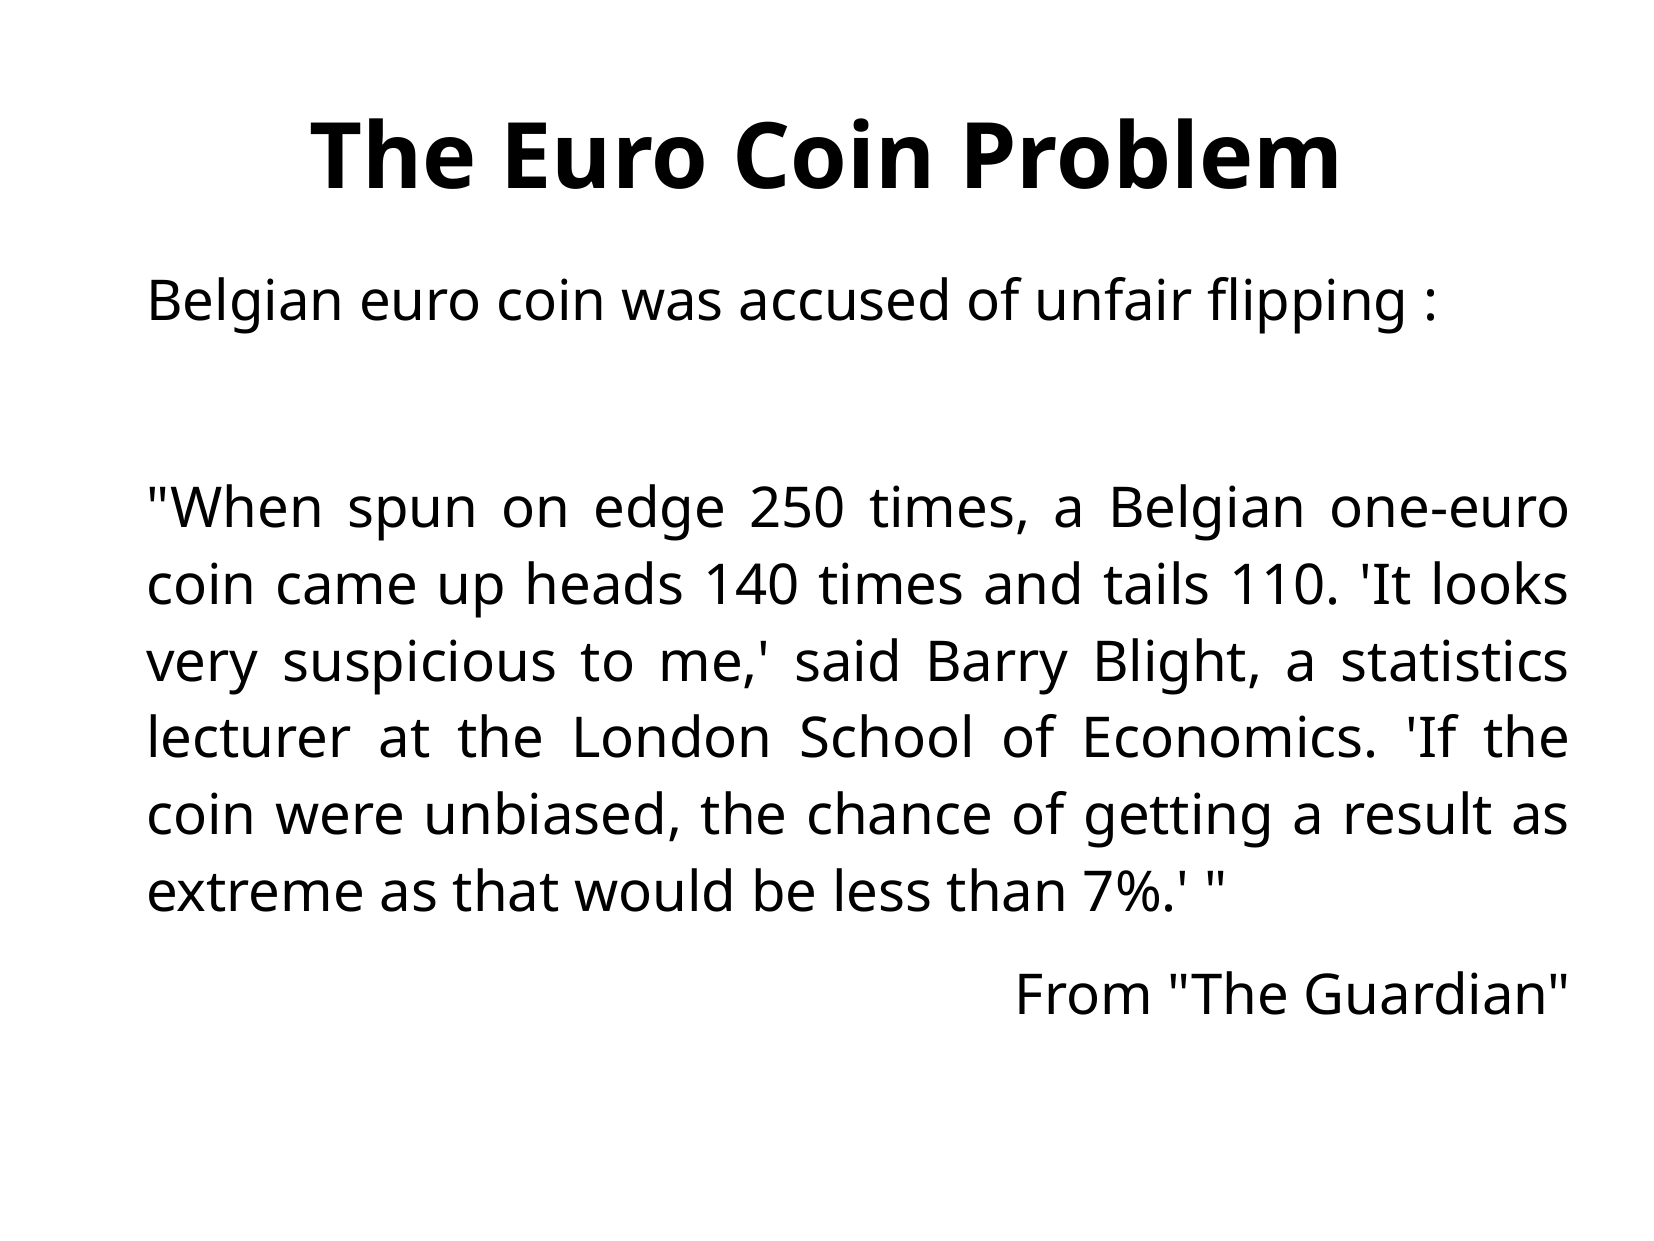

# The Euro Coin Problem
Belgian euro coin was accused of unfair flipping :
"When spun on edge 250 times, a Belgian one-euro coin came up heads 140 times and tails 110. 'It looks very suspicious to me,' said Barry Blight, a statistics lecturer at the London School of Economics. 'If the coin were unbiased, the chance of getting a result as extreme as that would be less than 7%.' "
From "The Guardian"